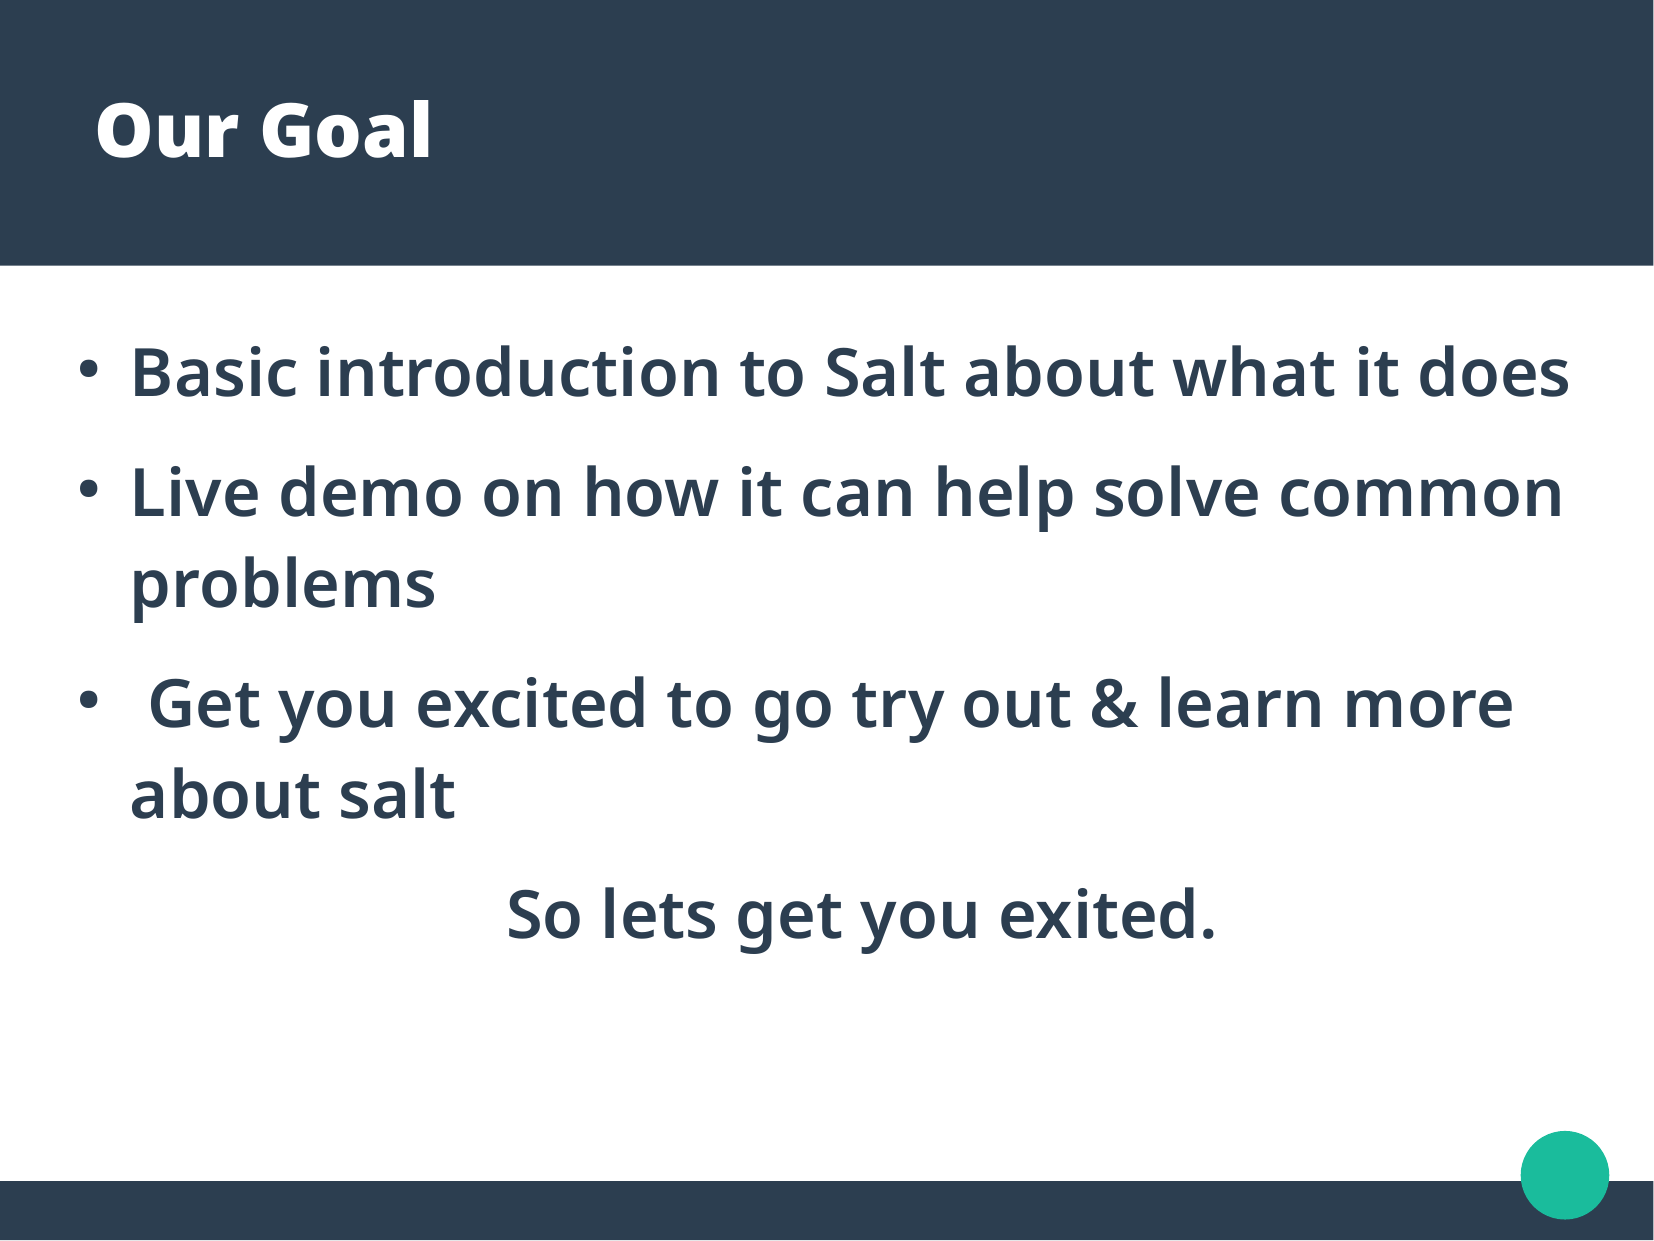

# Our Goal
Basic introduction to Salt about what it does
Live demo on how it can help solve common problems
 Get you excited to go try out & learn more about salt
So lets get you exited.